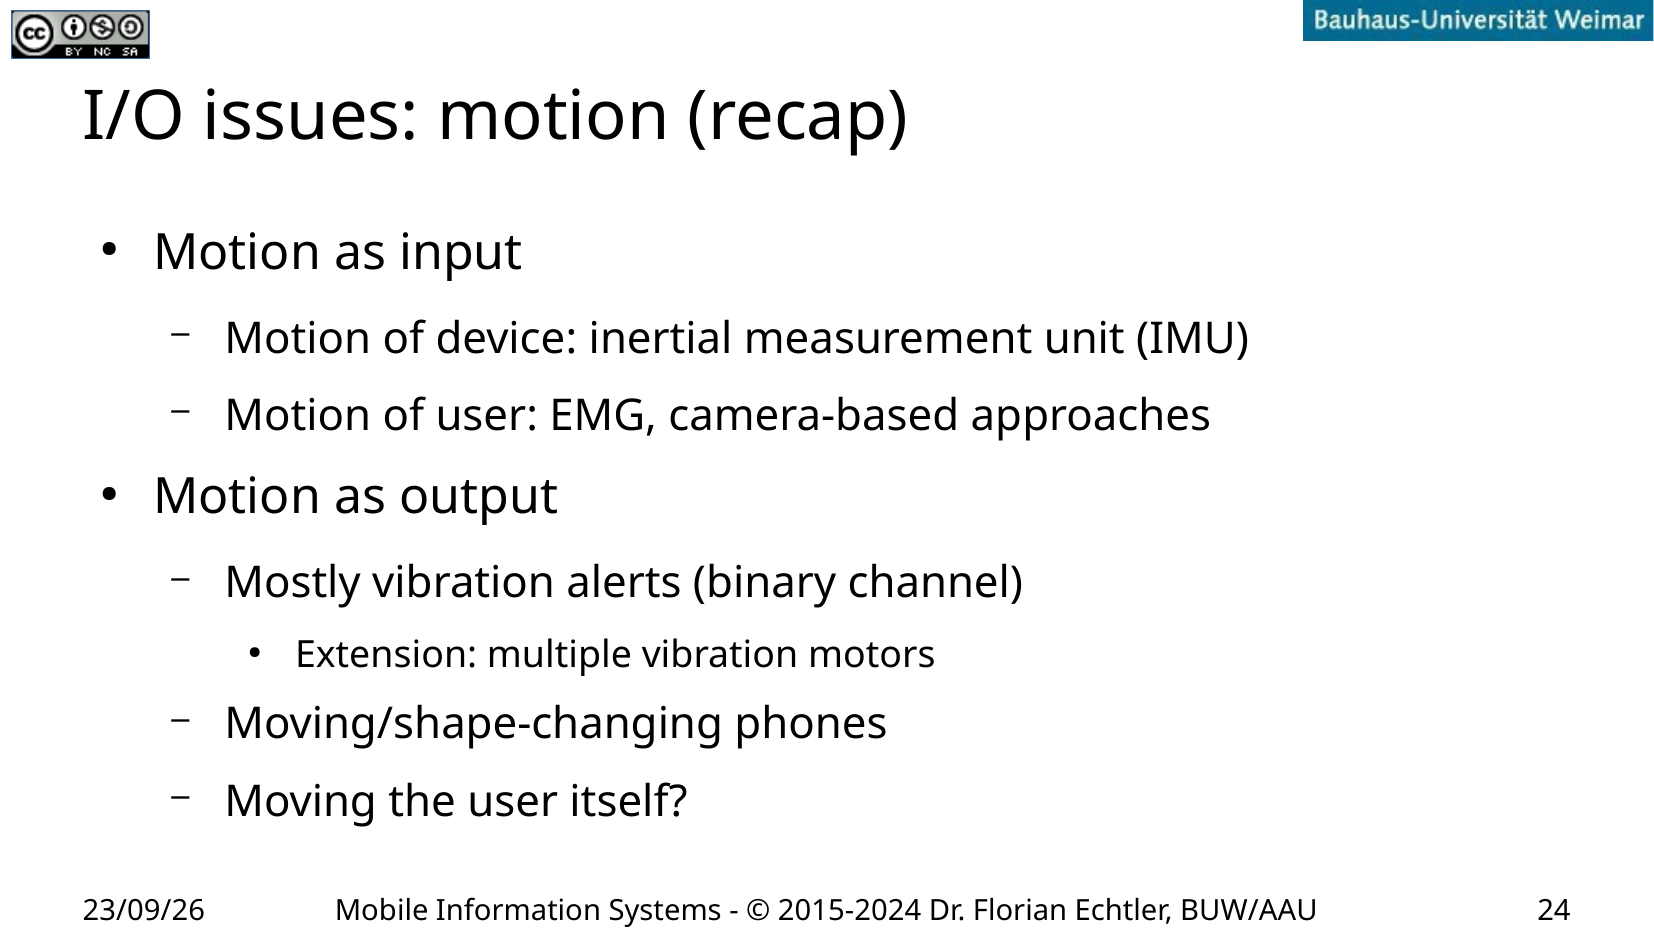

# I/O issues: motion (recap)
Motion as input
Motion of device: inertial measurement unit (IMU)
Motion of user: EMG, camera-based approaches
Motion as output
Mostly vibration alerts (binary channel)
Extension: multiple vibration motors
Moving/shape-changing phones
Moving the user itself?
Mobile Information Systems - © 2015-2024 Dr. Florian Echtler, BUW/AAU
24